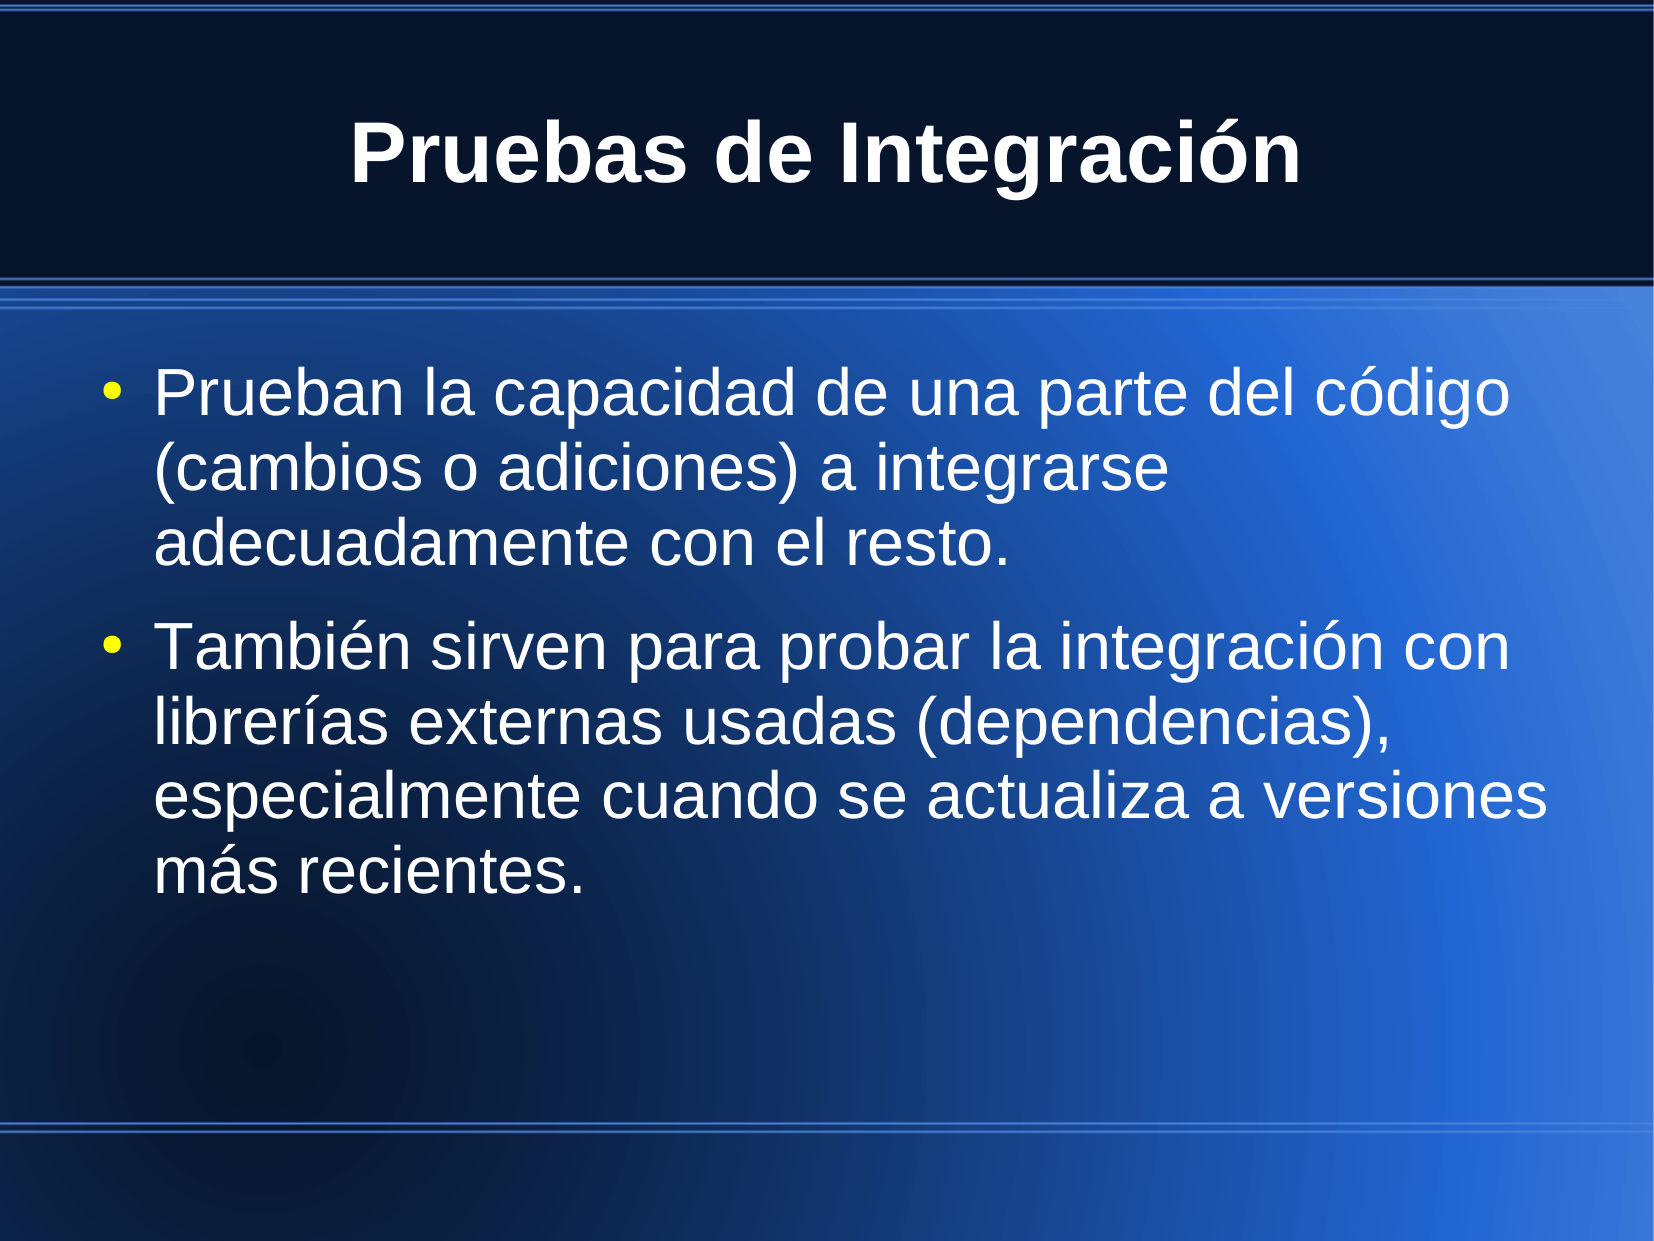

# Pruebas de Integración
Prueban la capacidad de una parte del código (cambios o adiciones) a integrarse adecuadamente con el resto.
También sirven para probar la integración con librerías externas usadas (dependencias), especialmente cuando se actualiza a versiones más recientes.